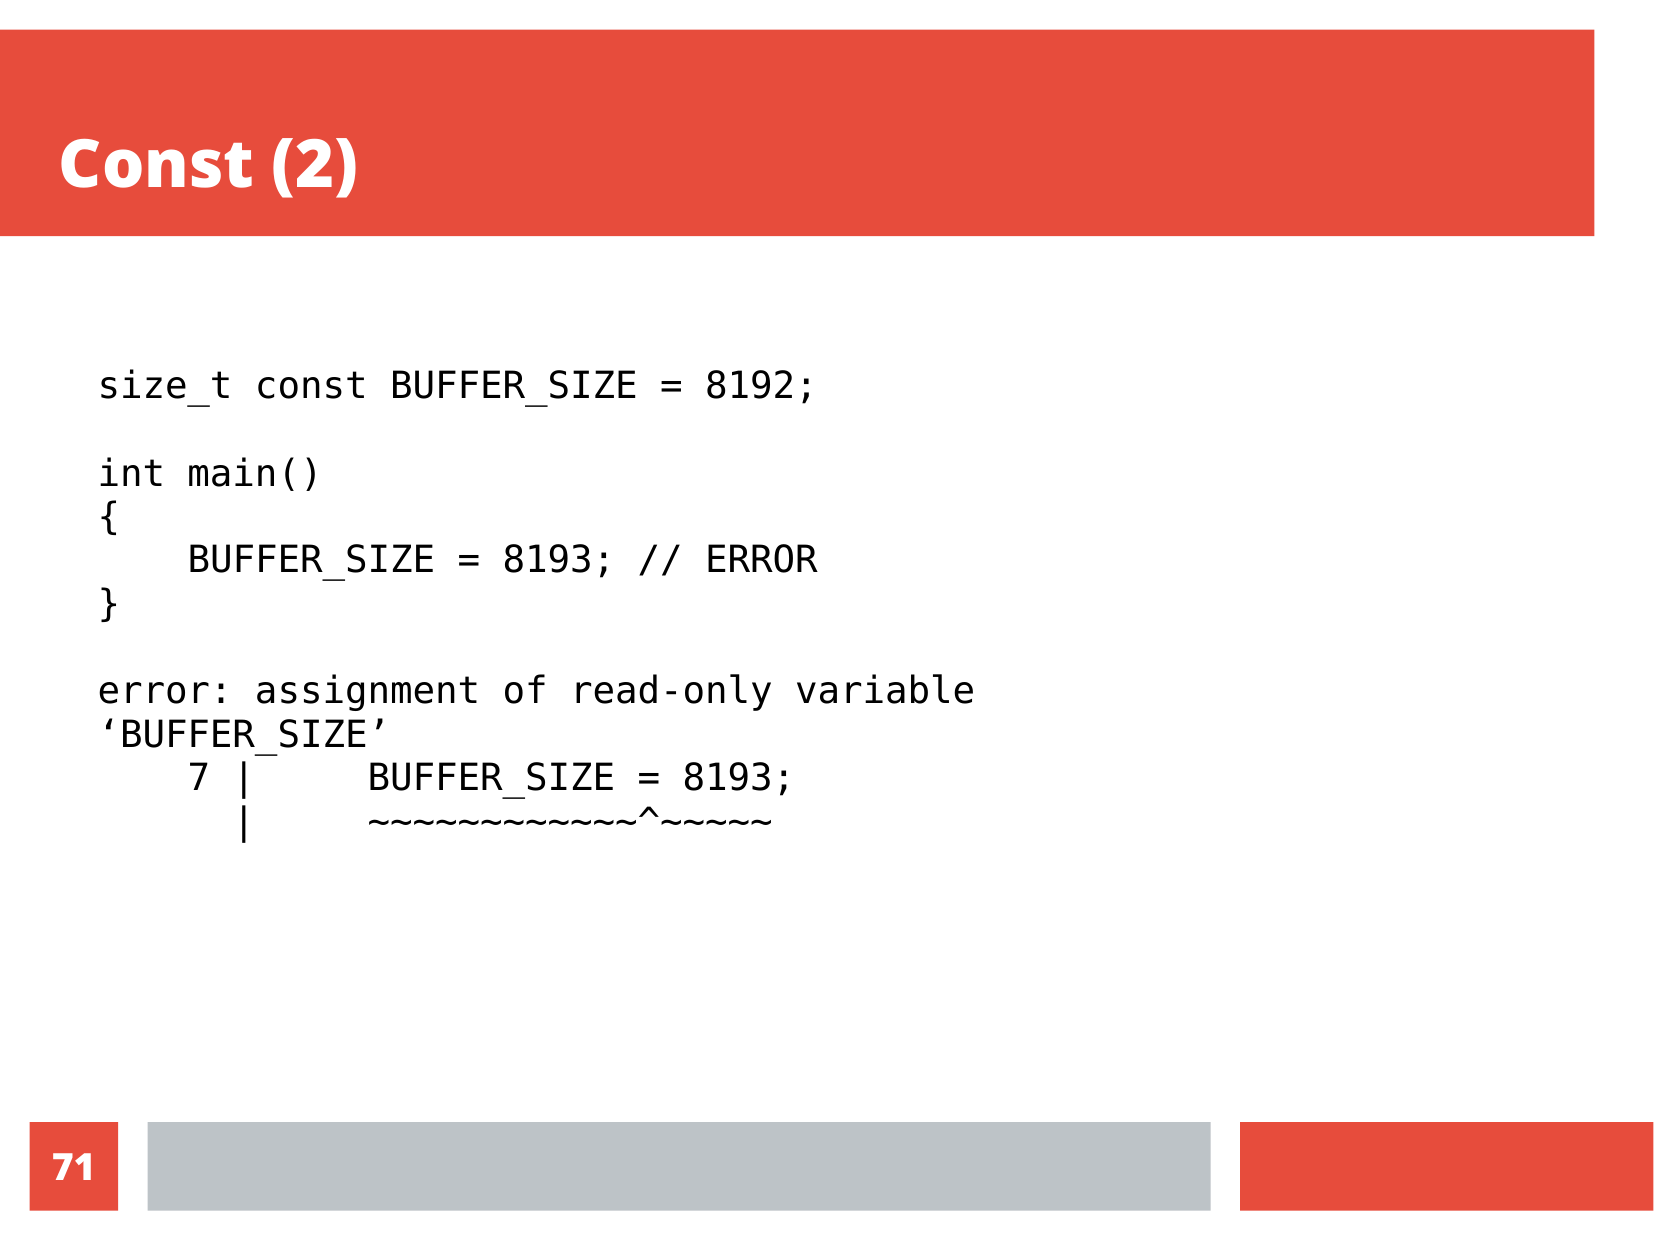

# Const (2)
size_t const BUFFER_SIZE = 8192;
int main()
{
 BUFFER_SIZE = 8193; // ERROR
}
error: assignment of read-only variable ‘BUFFER_SIZE’
 7 | BUFFER_SIZE = 8193;
 | ~~~~~~~~~~~~^~~~~~
71